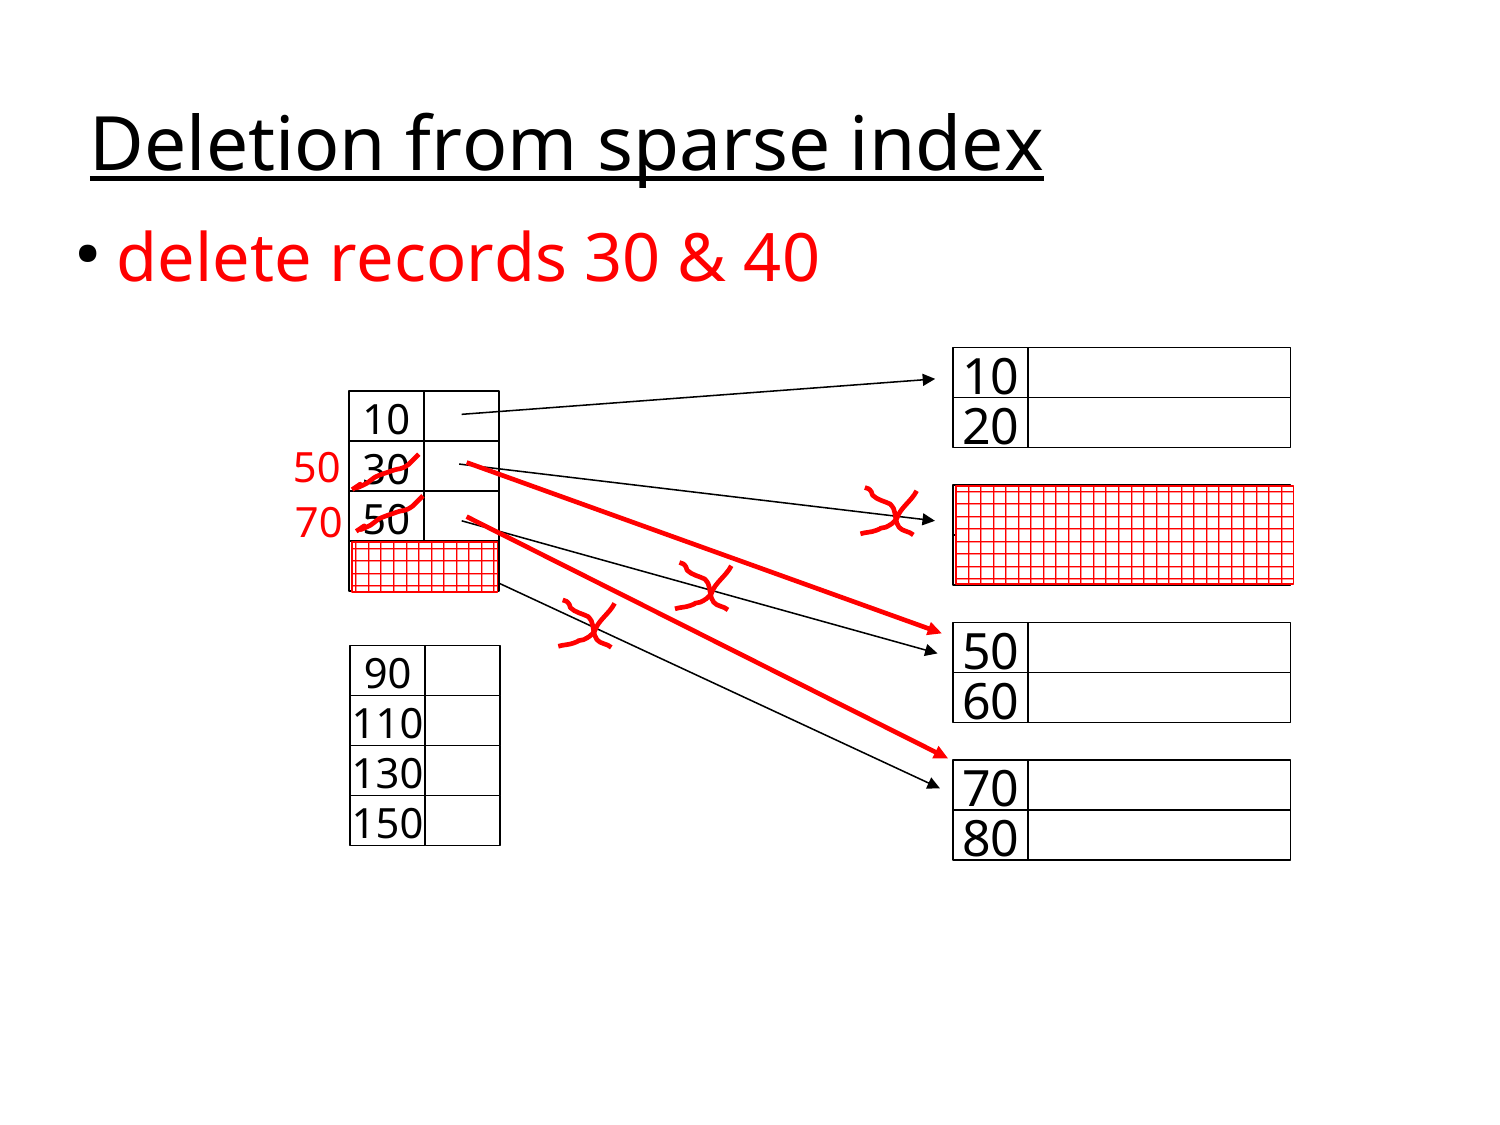

# Deletion from sparse index
 delete records 30 & 40
10
20
10
50
70
30
30
40
50
70
50
60
90
110
130
70
80
150